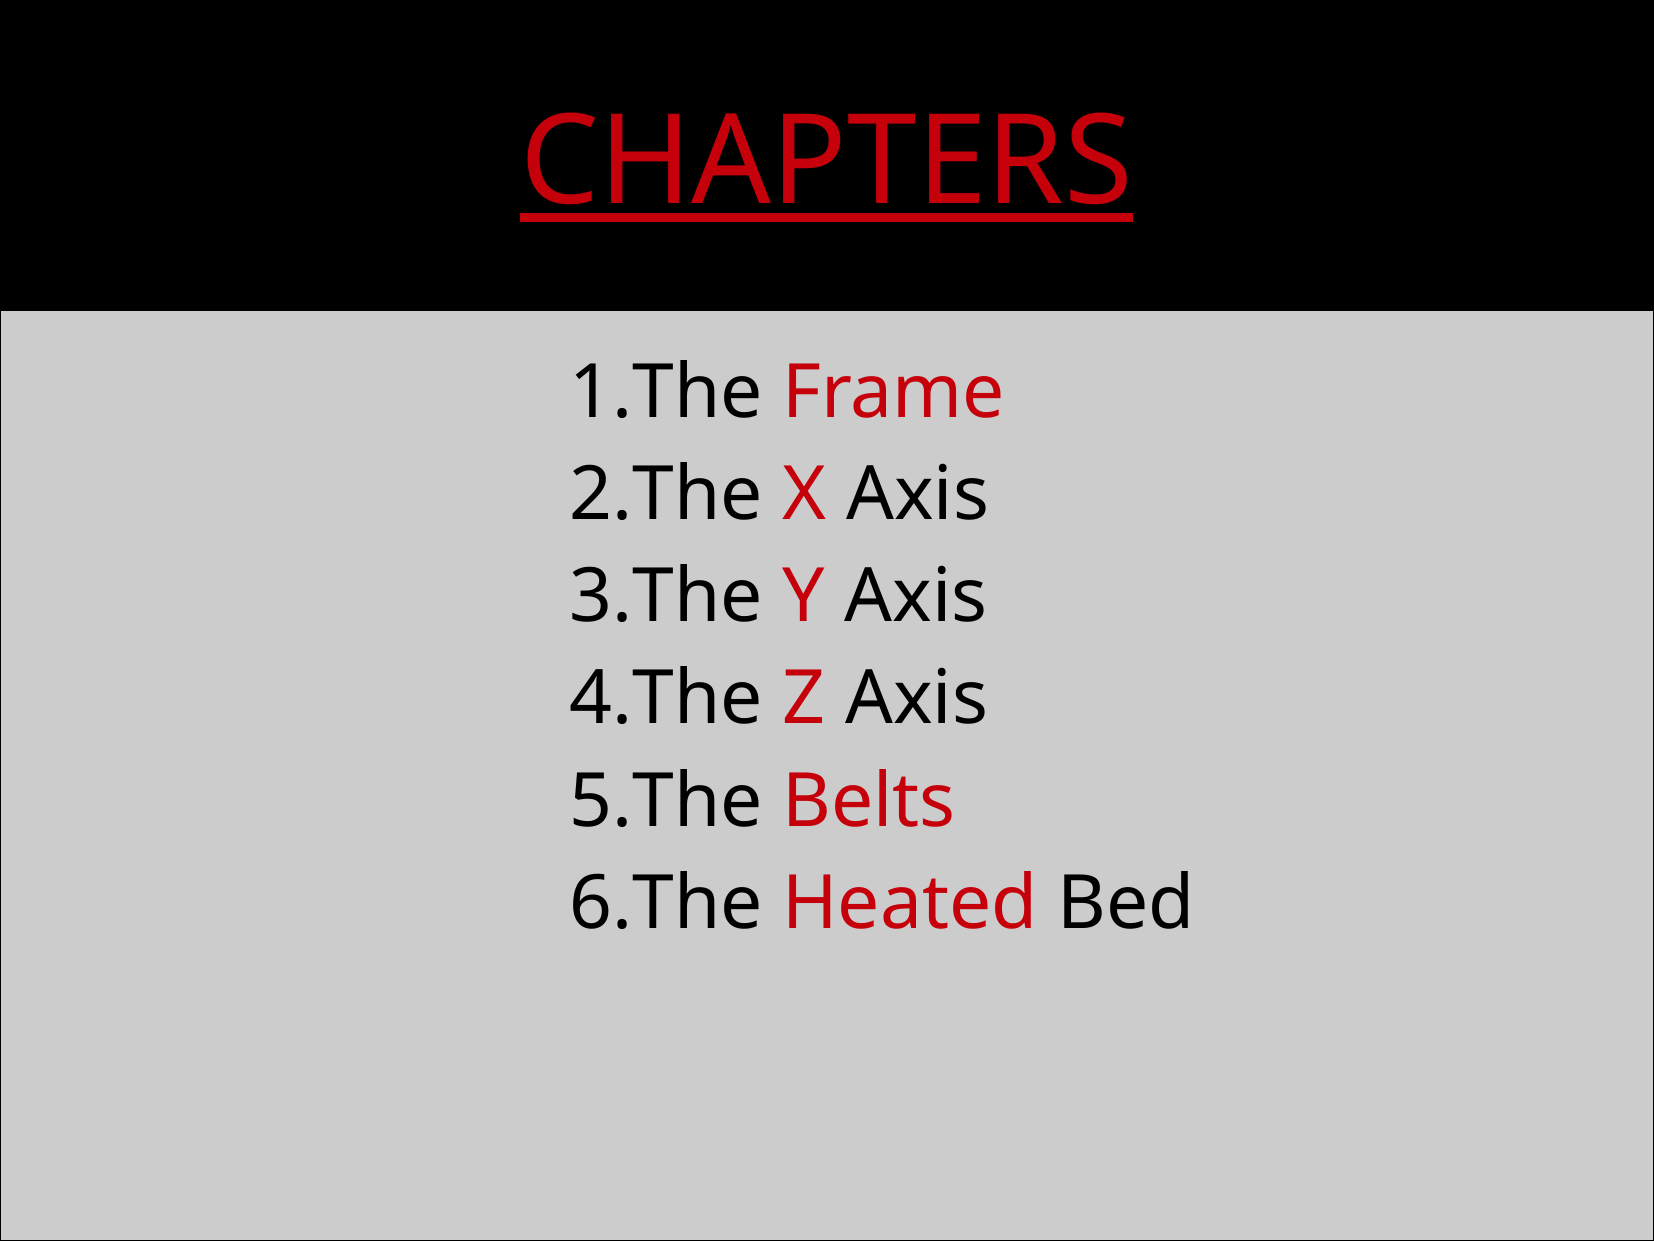

# CHAPTERS
The Frame
The X Axis
The Y Axis
The Z Axis
The Belts
The Heated Bed